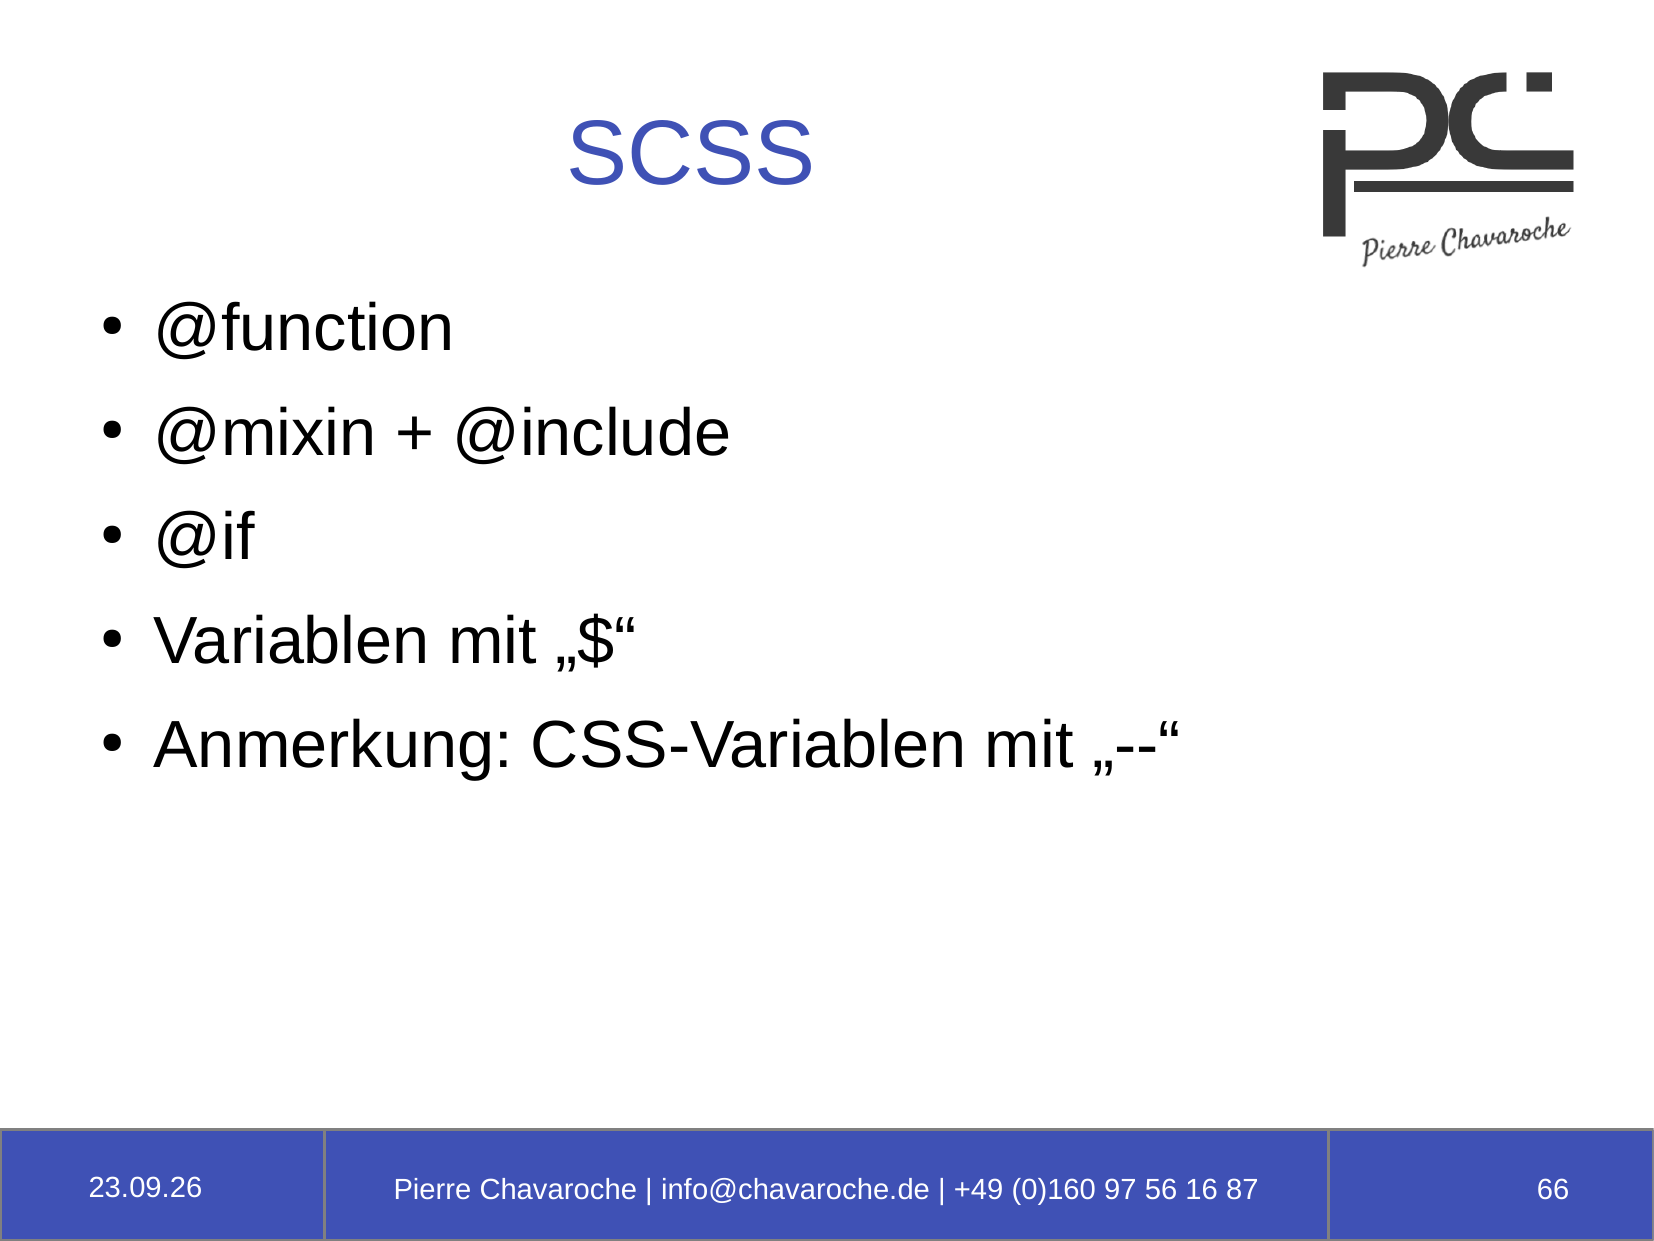

# SCSS
@function
@mixin + @include
@if
Variablen mit „$“
Anmerkung: CSS-Variablen mit „--“
Pierre Chavaroche | info@chavaroche.de | +49 (0)160 97 56 16 87
66